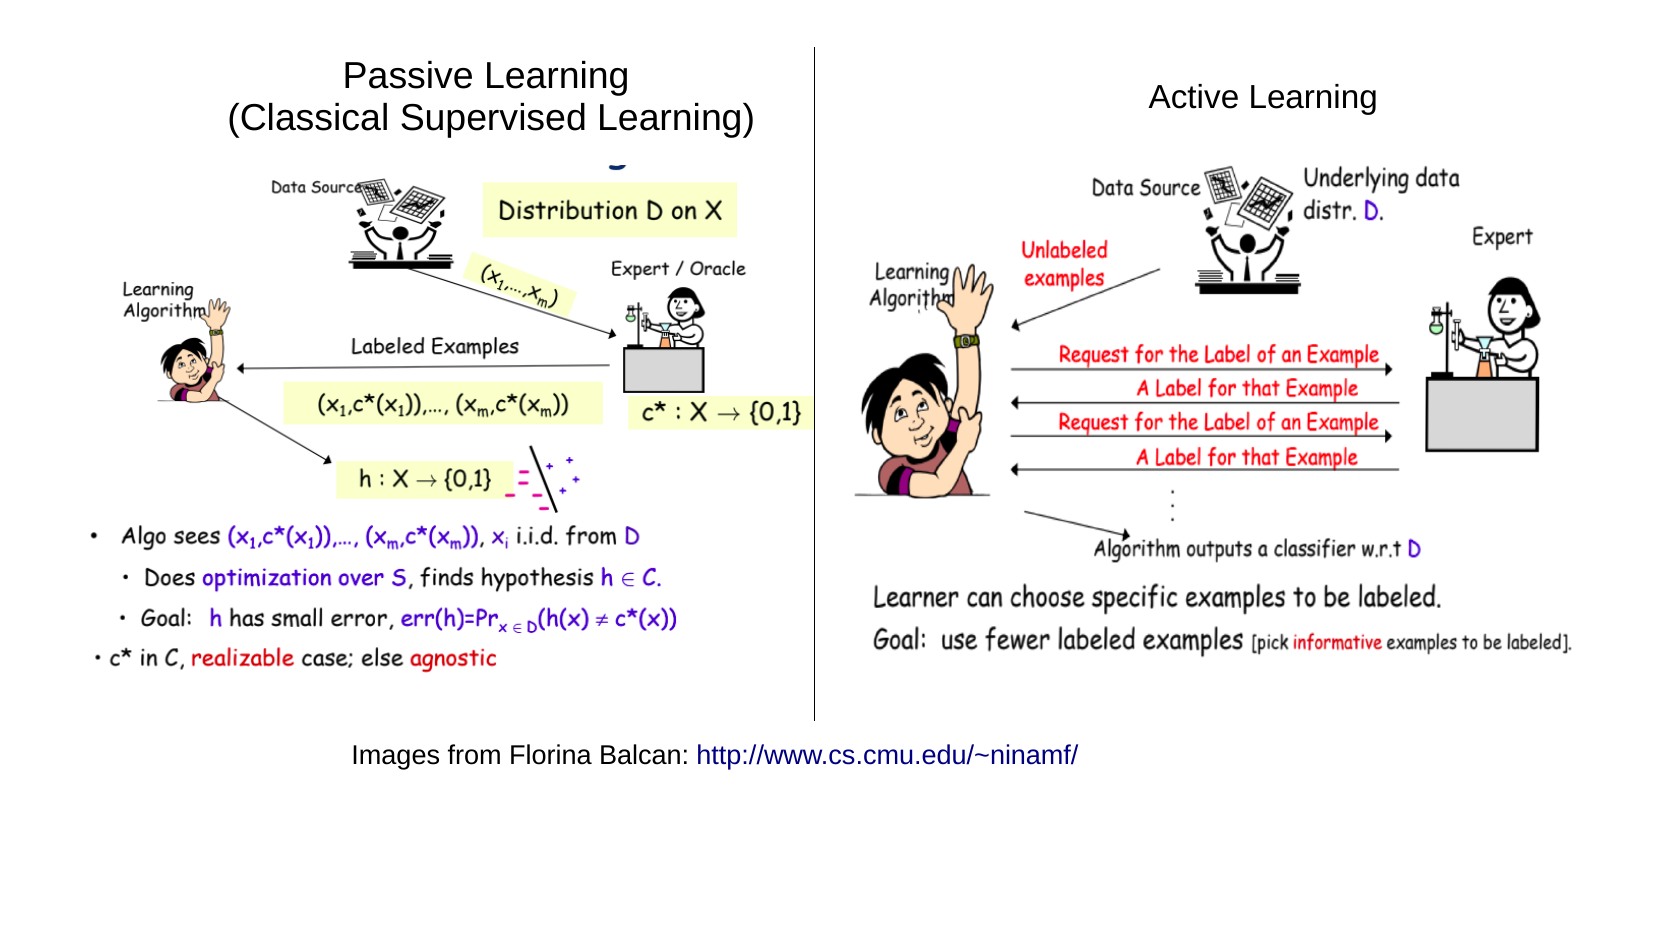

Passive Learning
(Classical Supervised Learning)
Active Learning
Images from Florina Balcan: http://www.cs.cmu.edu/~ninamf/
5